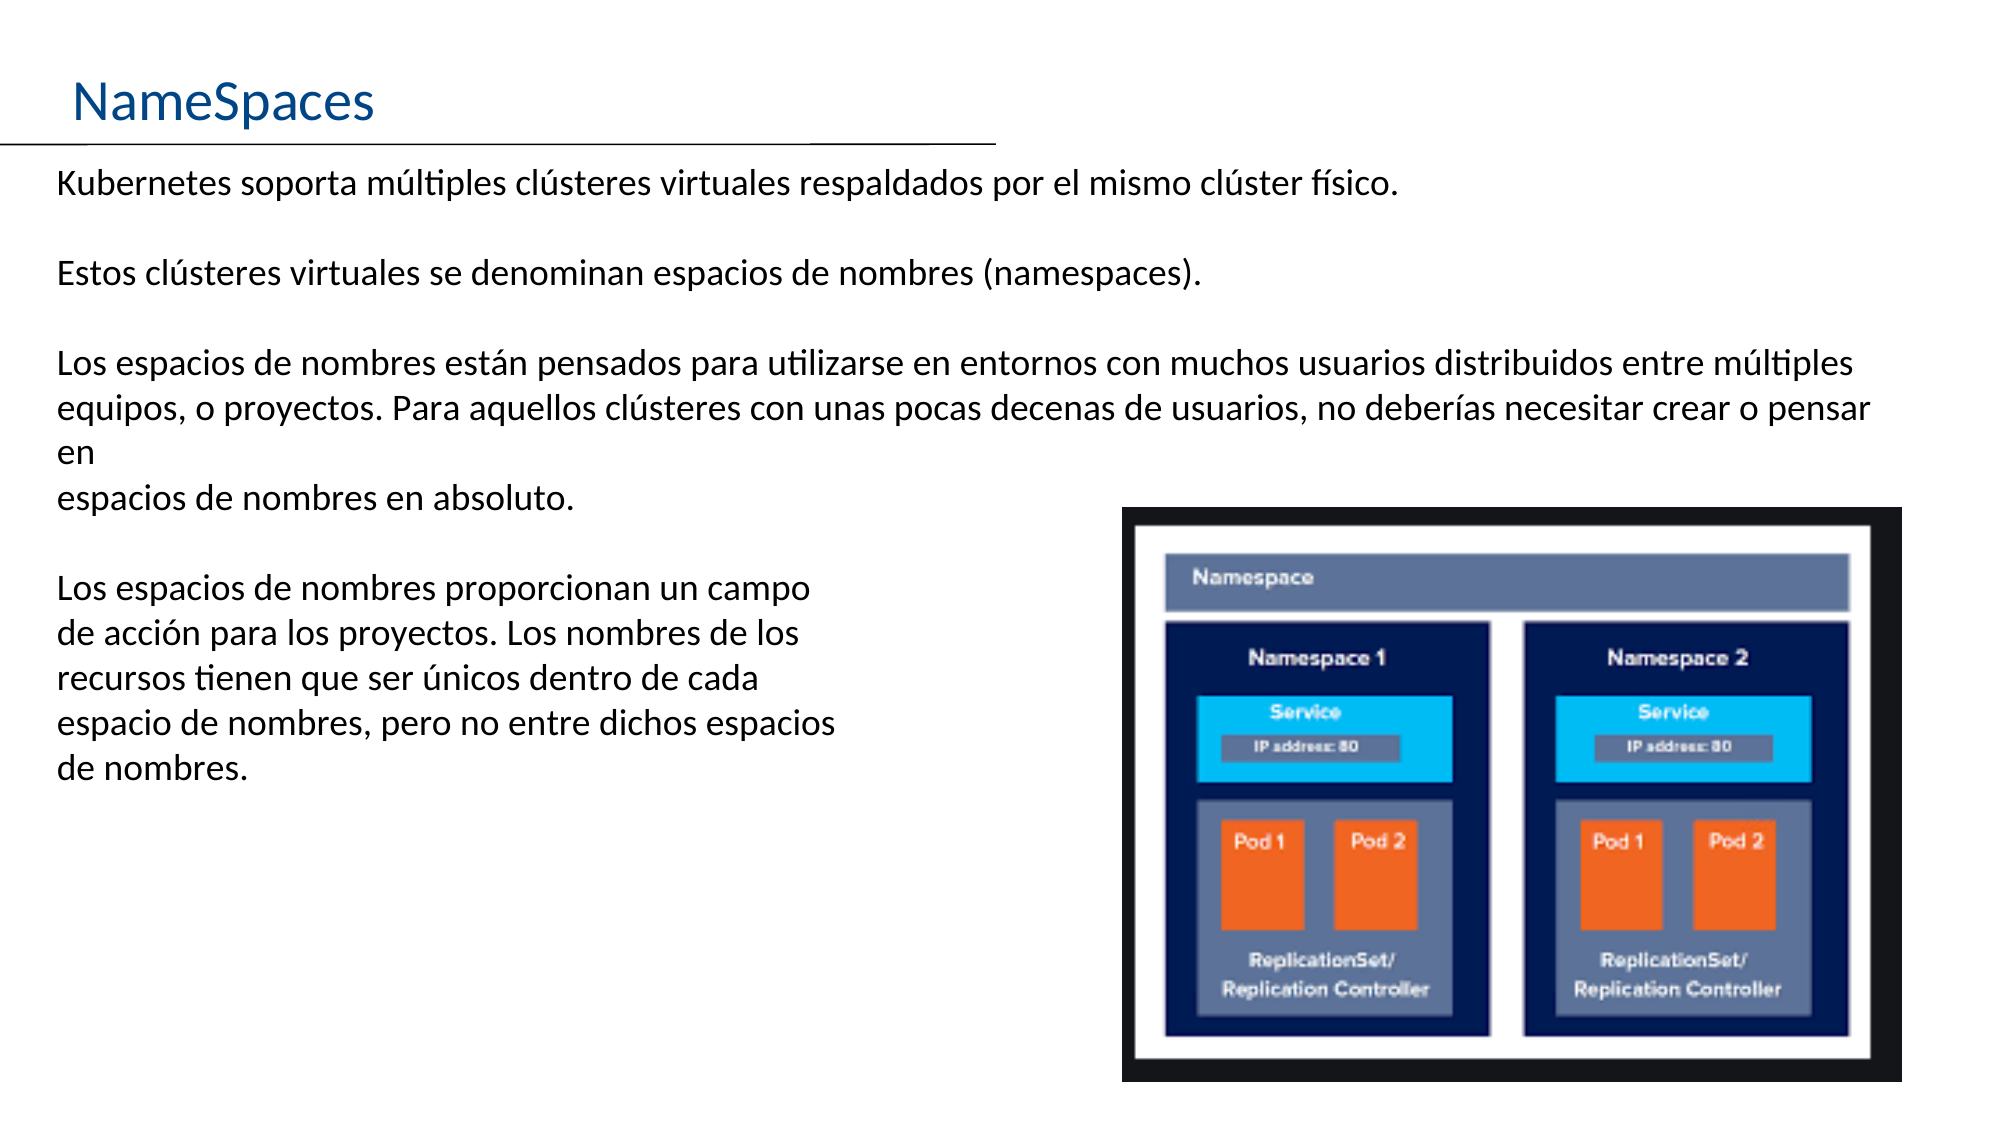

NameSpaces
Kubernetes soporta múltiples clústeres virtuales respaldados por el mismo clúster físico.
Estos clústeres virtuales se denominan espacios de nombres (namespaces).
Los espacios de nombres están pensados para utilizarse en entornos con muchos usuarios distribuidos entre múltiples equipos, o proyectos. Para aquellos clústeres con unas pocas decenas de usuarios, no deberías necesitar crear o pensar en
espacios de nombres en absoluto.
Los espacios de nombres proporcionan un campo
de acción para los proyectos. Los nombres de los
recursos tienen que ser únicos dentro de cada
espacio de nombres, pero no entre dichos espacios
de nombres.